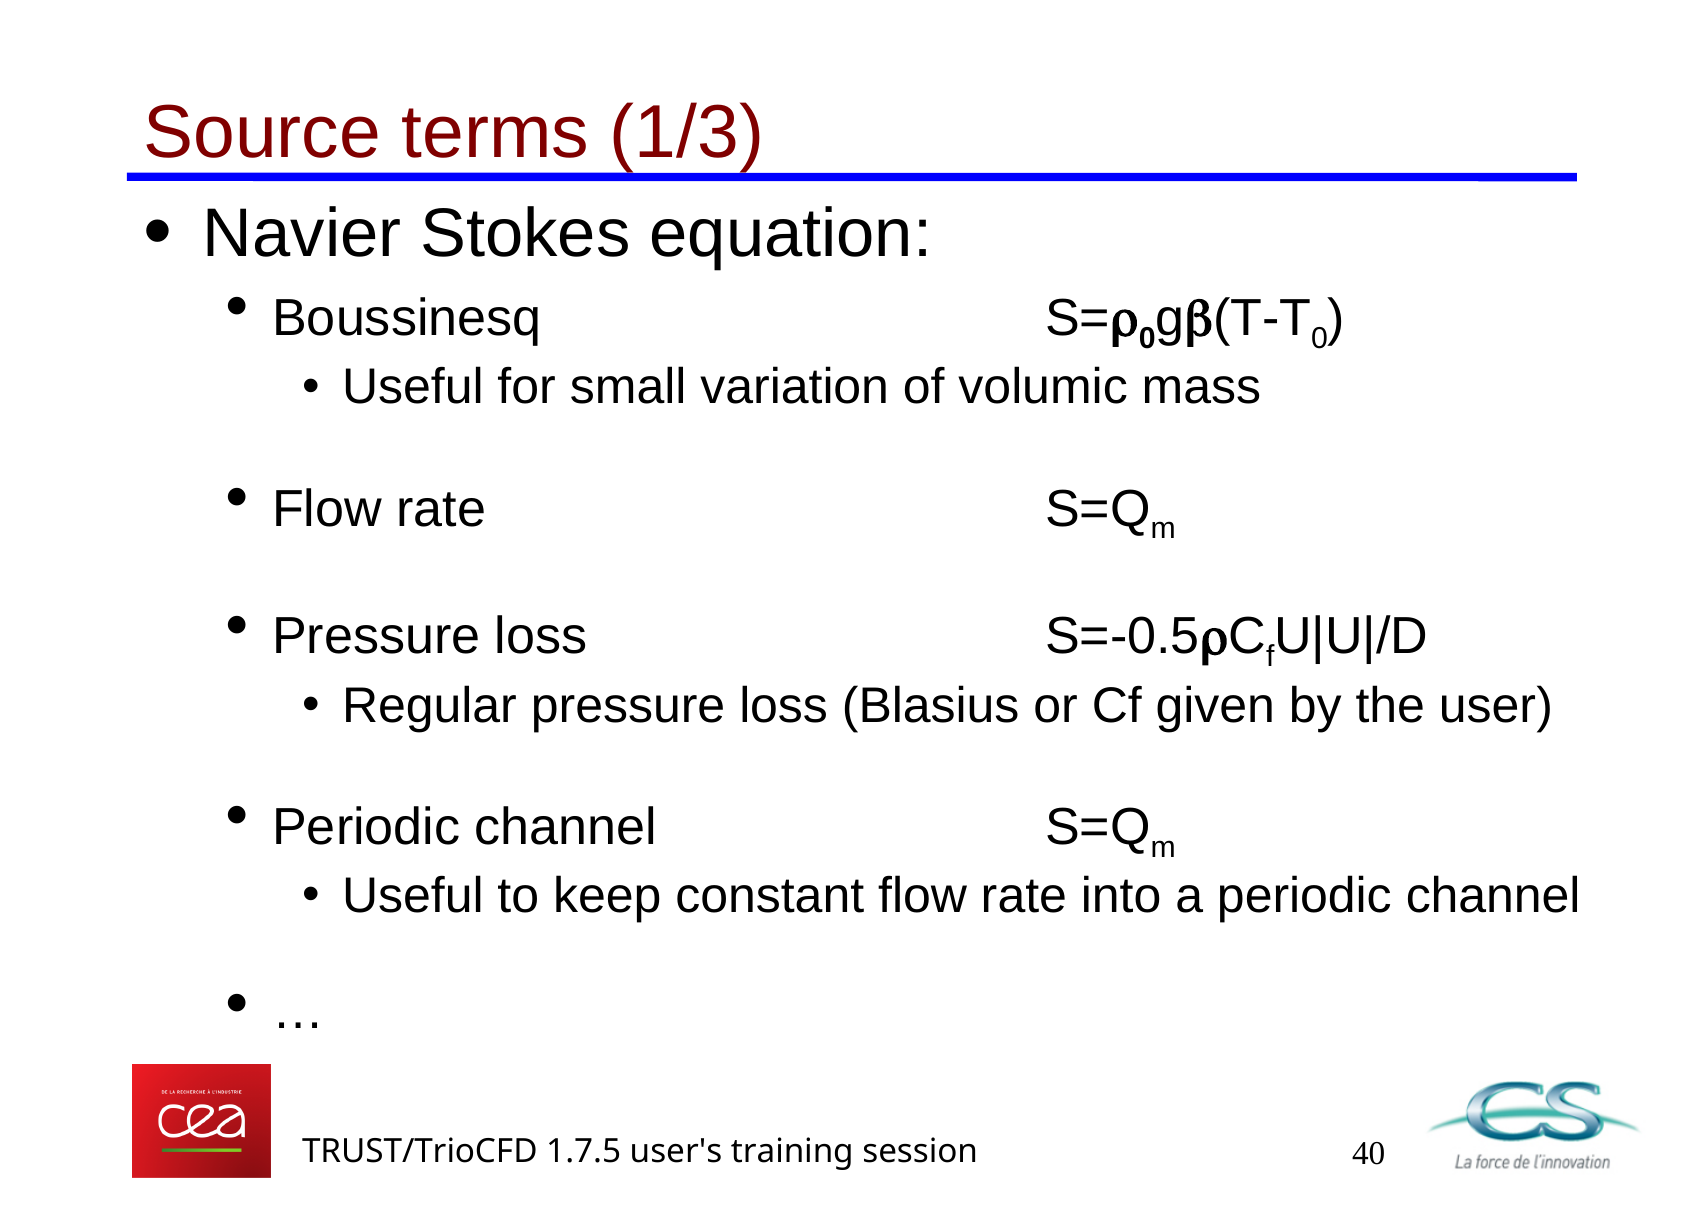

# Source terms (1/3)
Navier Stokes equation:
Boussinesq 			S=0g(T-T0)
Useful for small variation of volumic mass
Flow rate				S=Qm
Pressure loss			S=-0.5CfU|U|/D
Regular pressure loss (Blasius or Cf given by the user)
Periodic channel			S=Qm
Useful to keep constant flow rate into a periodic channel
…
TRUST/TrioCFD 1.7.5 user's training session
40